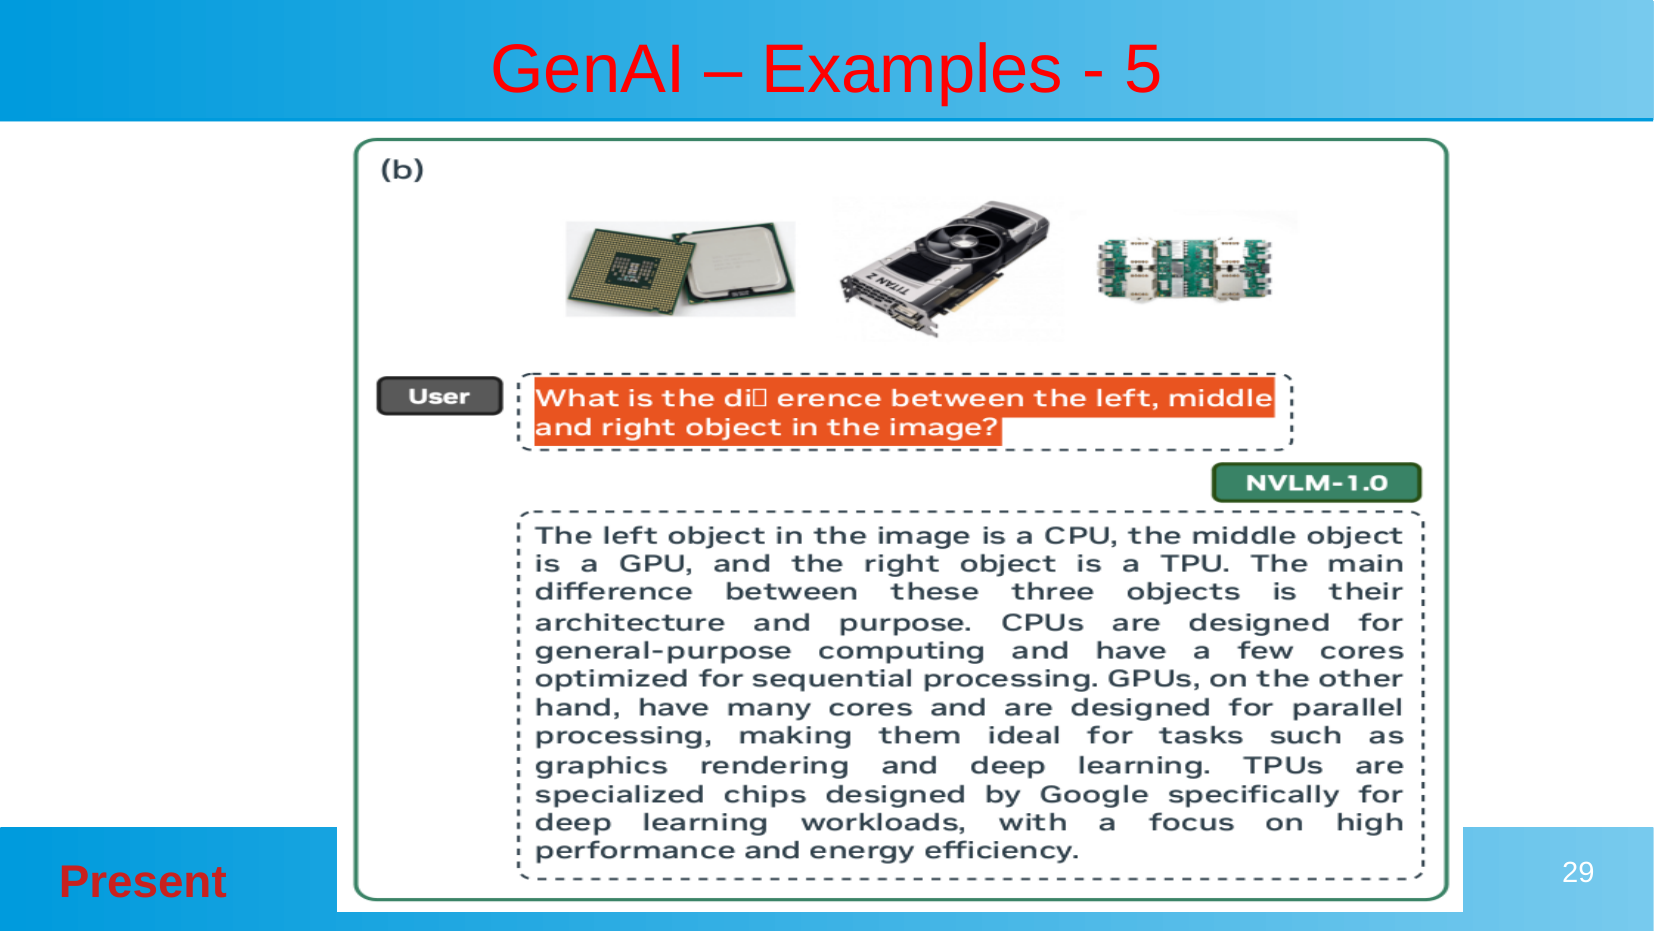

# GenAI – Examples - 5
29